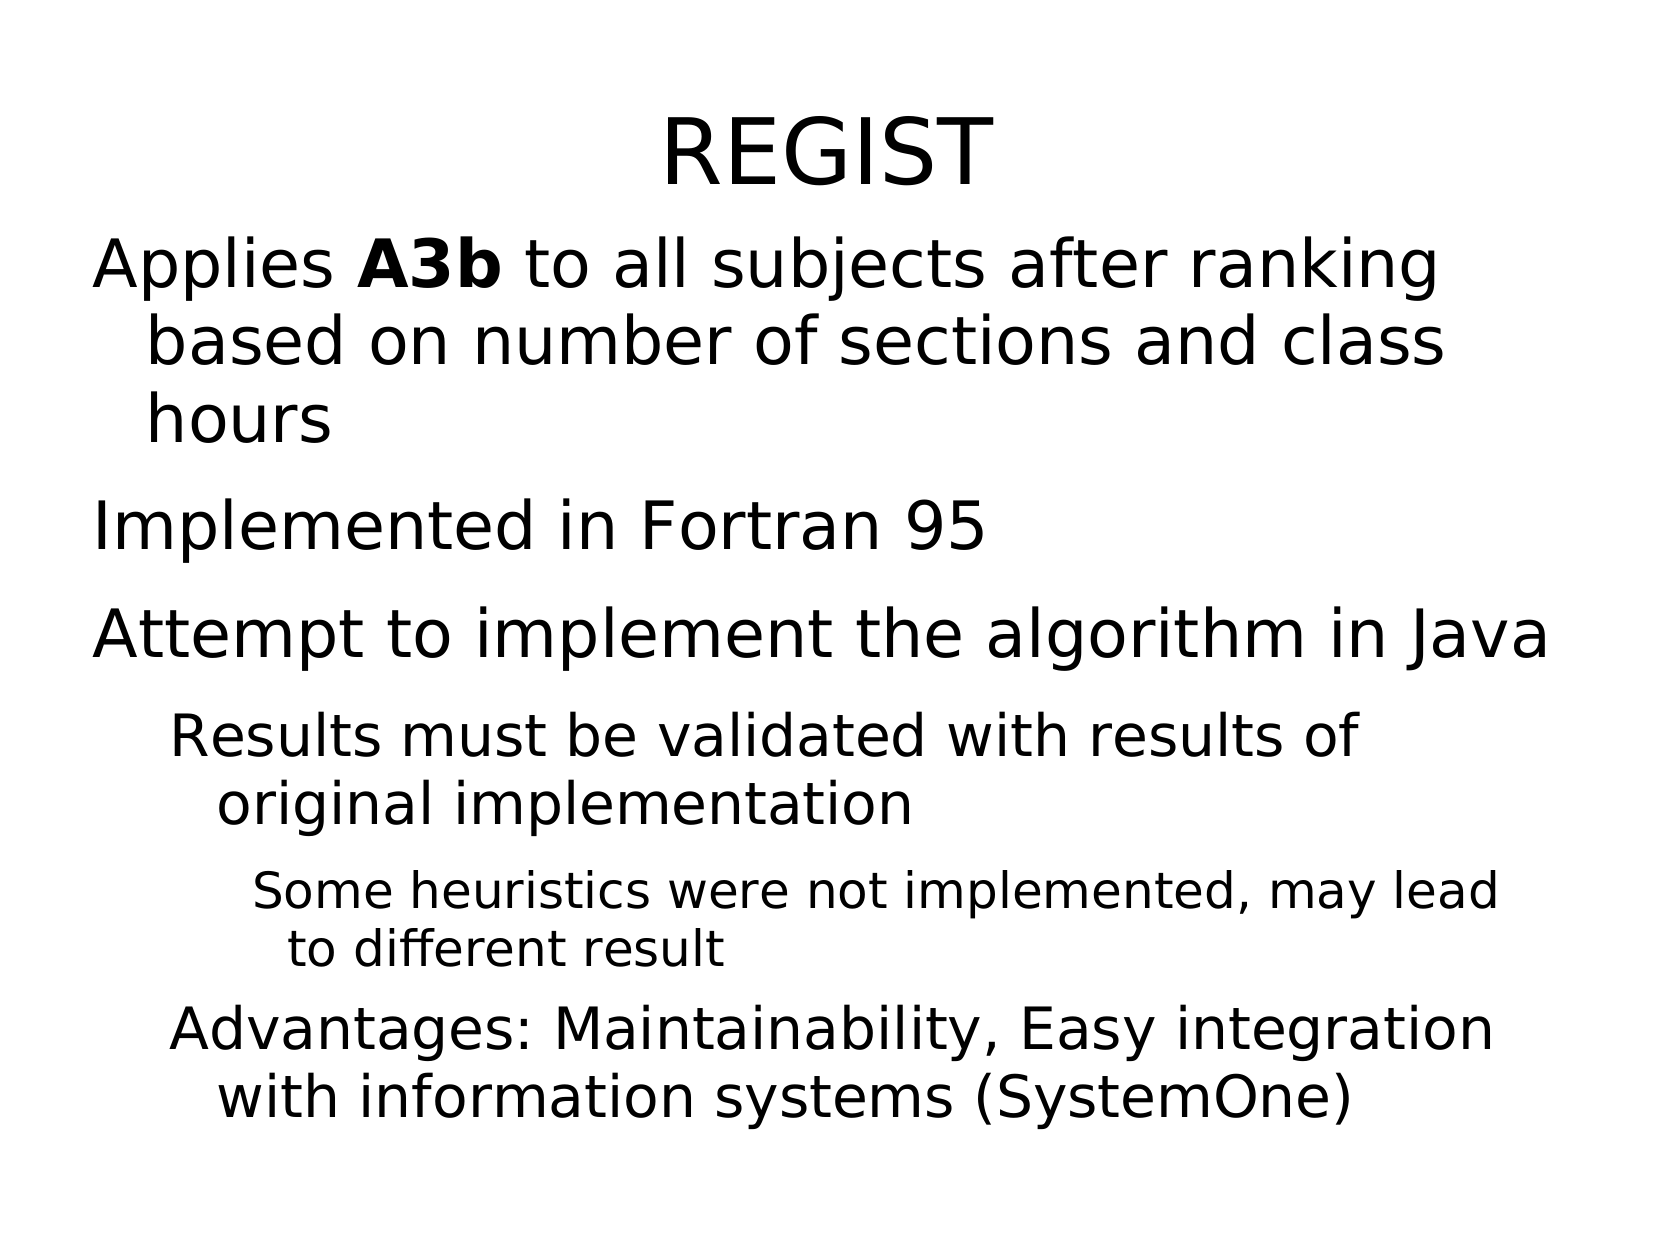

# REGIST
Applies A3b to all subjects after ranking based on number of sections and class hours
Implemented in Fortran 95
Attempt to implement the algorithm in Java
Results must be validated with results of original implementation
Some heuristics were not implemented, may lead to different result
Advantages: Maintainability, Easy integration with information systems (SystemOne)